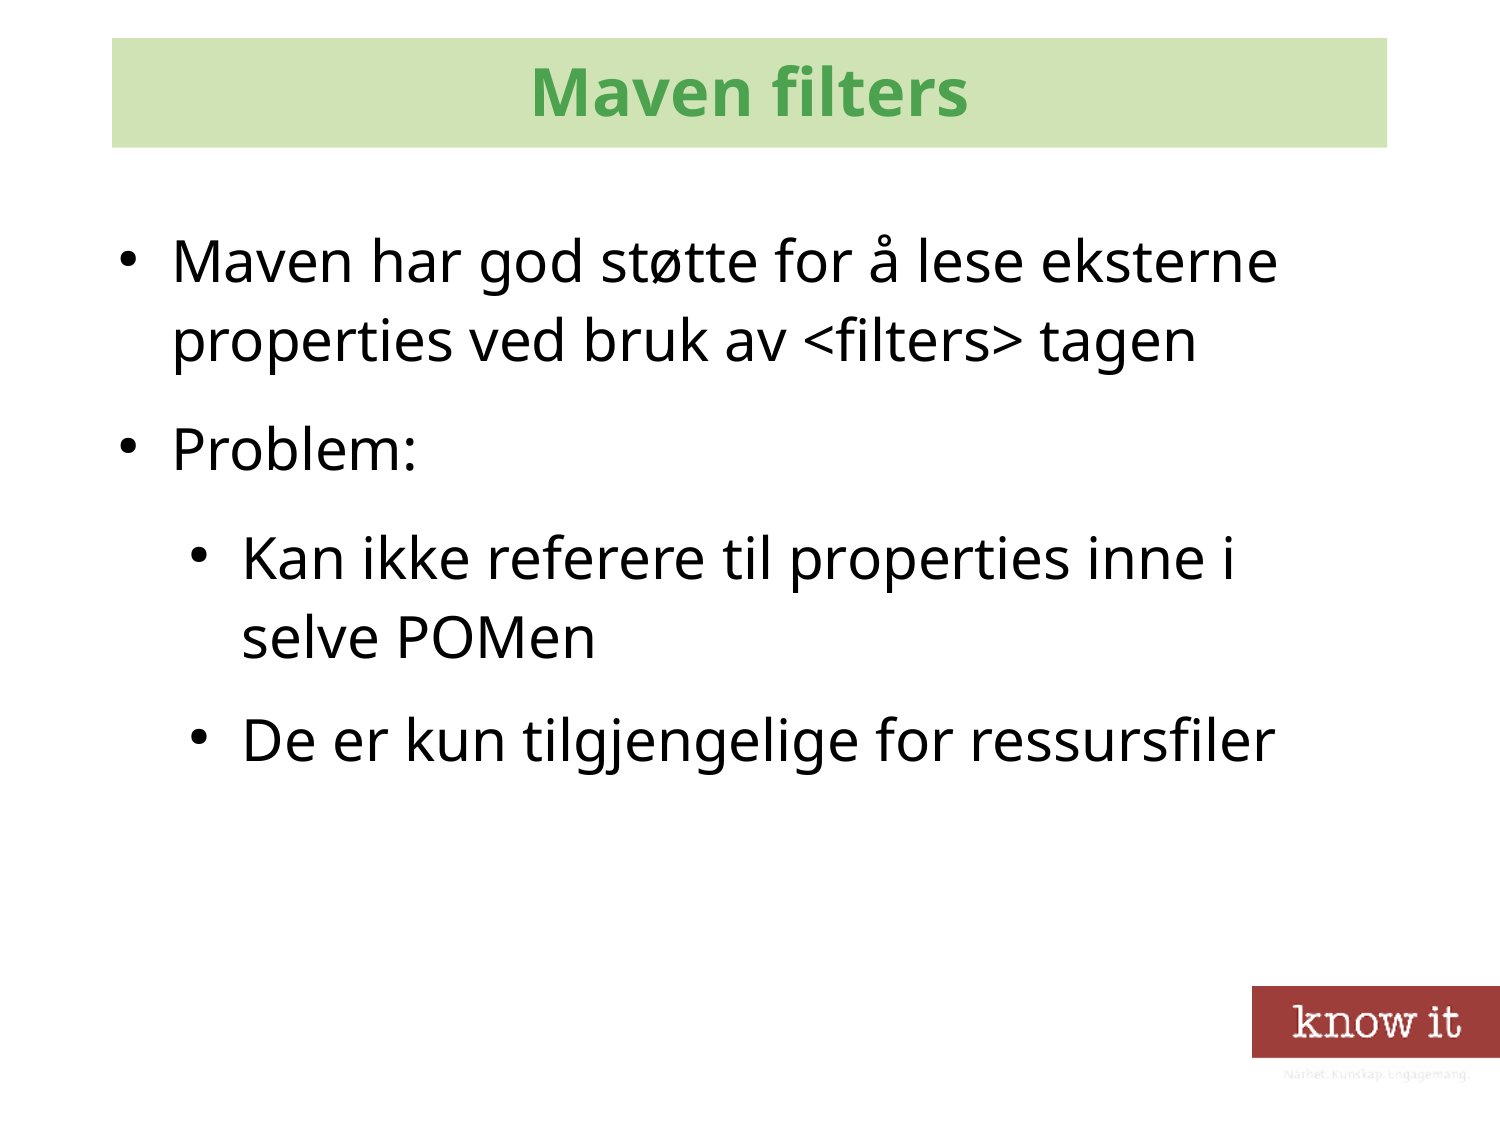

Maven filters
# Maven har god støtte for å lese eksterne properties ved bruk av <filters> tagen
Problem:
Kan ikke referere til properties inne i selve POMen
De er kun tilgjengelige for ressursfiler